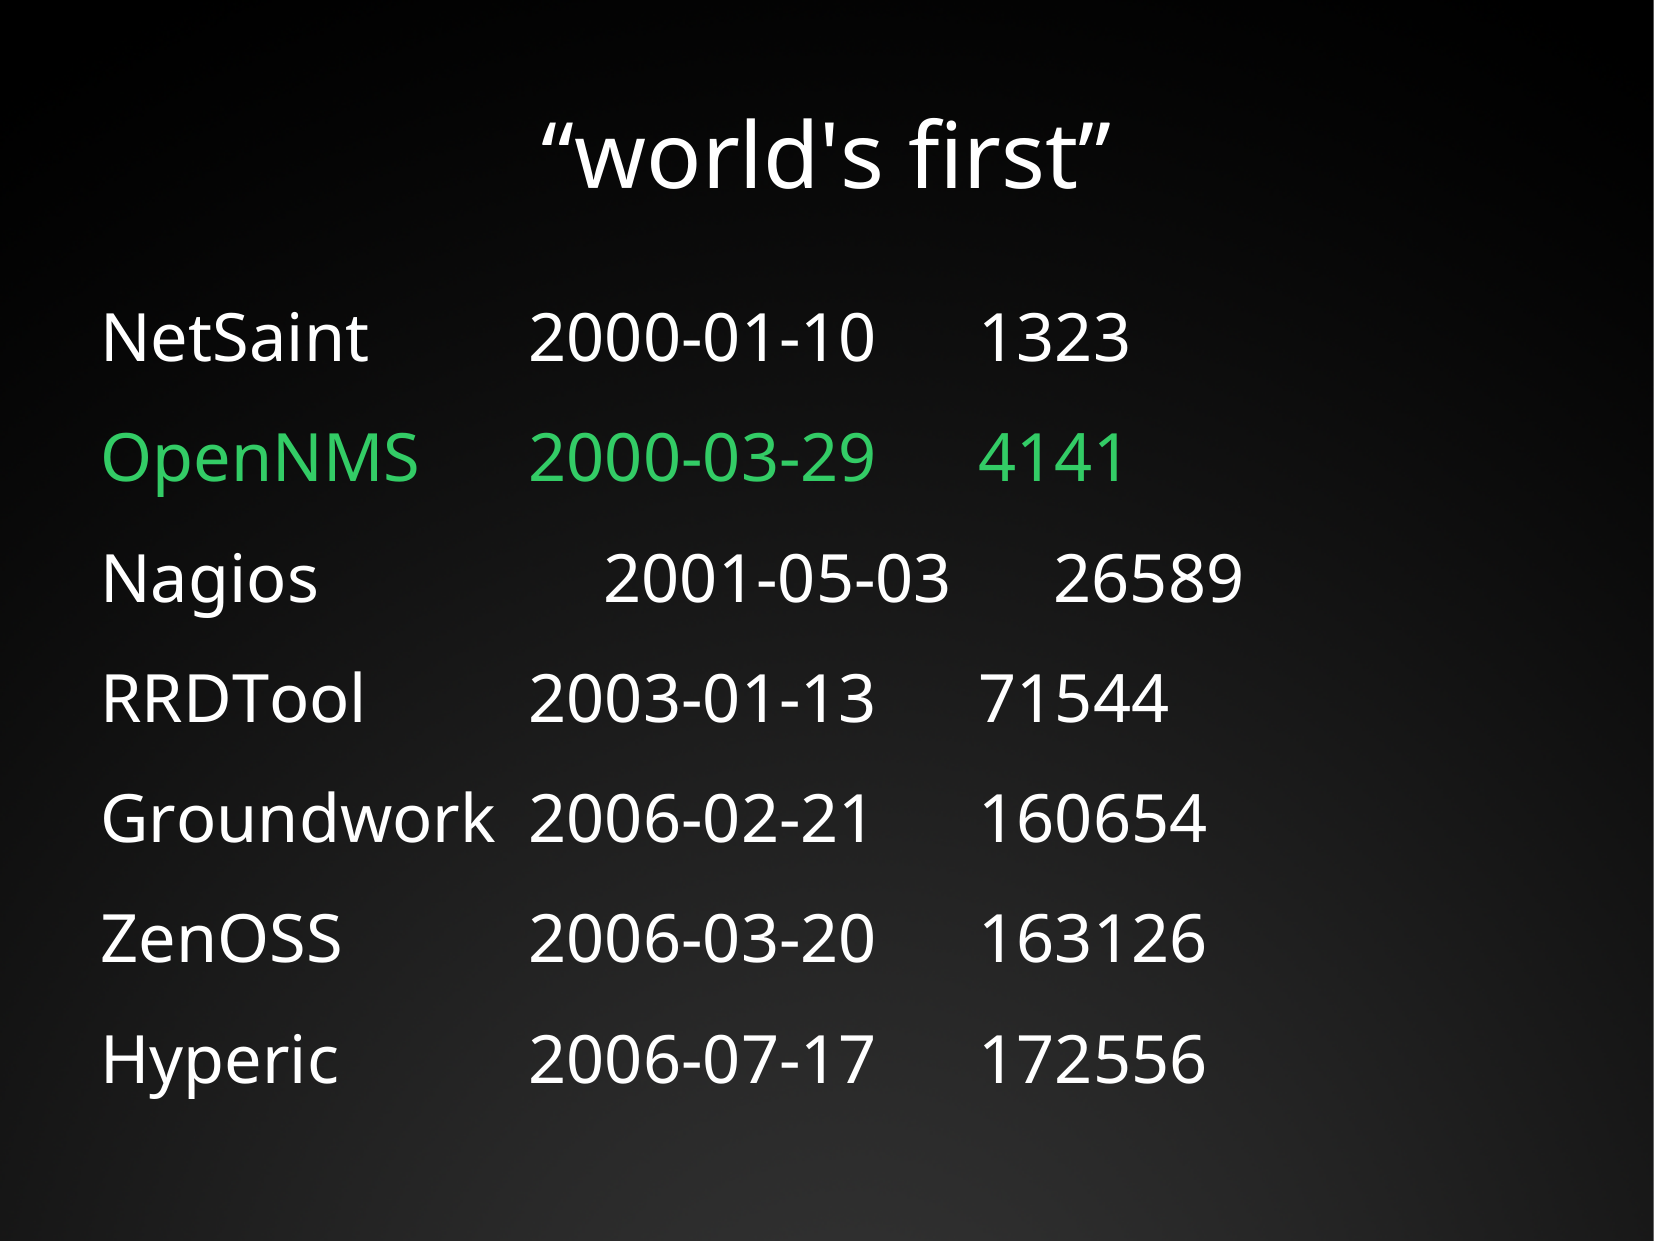

# “world's first”
NetSaint			2000-01-10		1323
OpenNMS		2000-03-29		4141
Nagios				2001-05-03		26589
RRDTool			2003-01-13		71544
Groundwork	2006-02-21		160654
ZenOSS			2006-03-20		163126
Hyperic			2006-07-17		172556